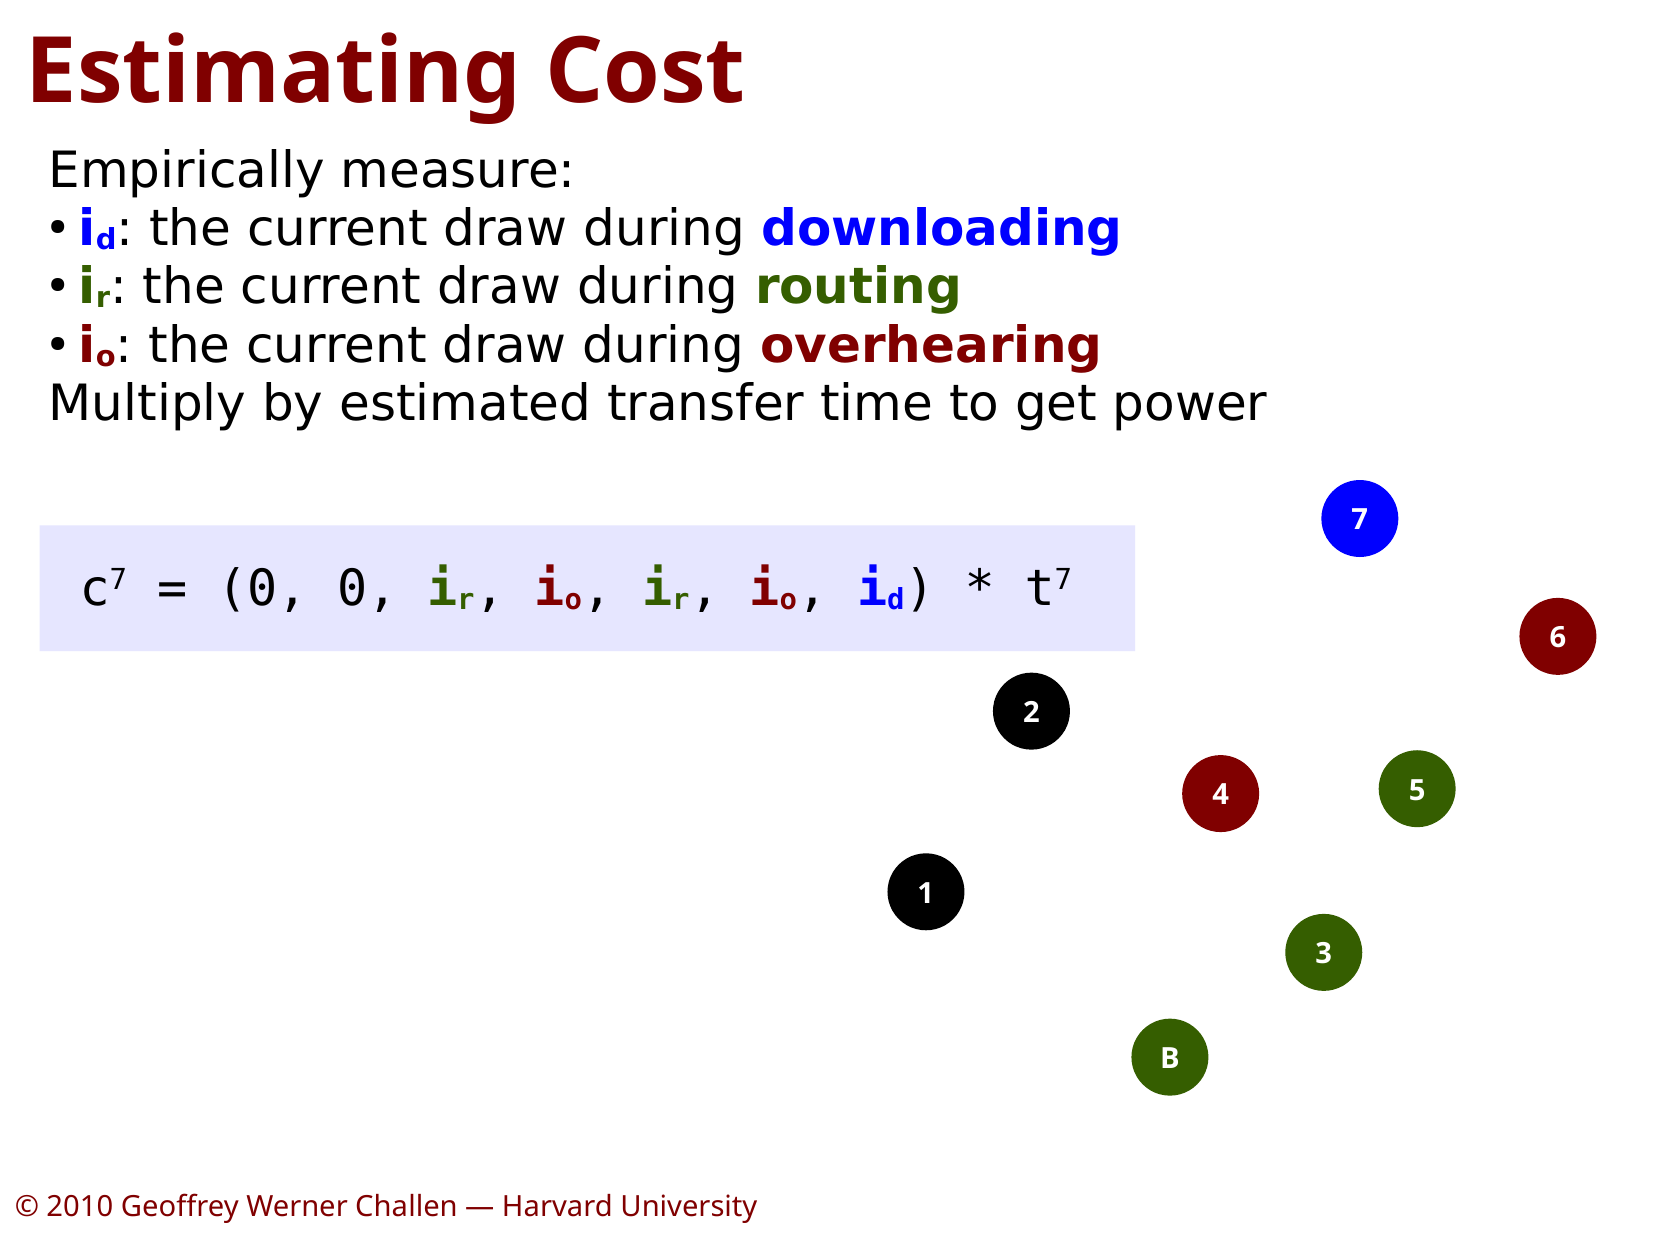

# Estimating Cost
Empirically measure:
id: the current draw during downloading
ir: the current draw during routing
io: the current draw during overhearing
Multiply by estimated transfer time to get power
7
6
2
5
4
1
3
B
 c7 = (0, 0, ir, io, ir, io, id) * t7